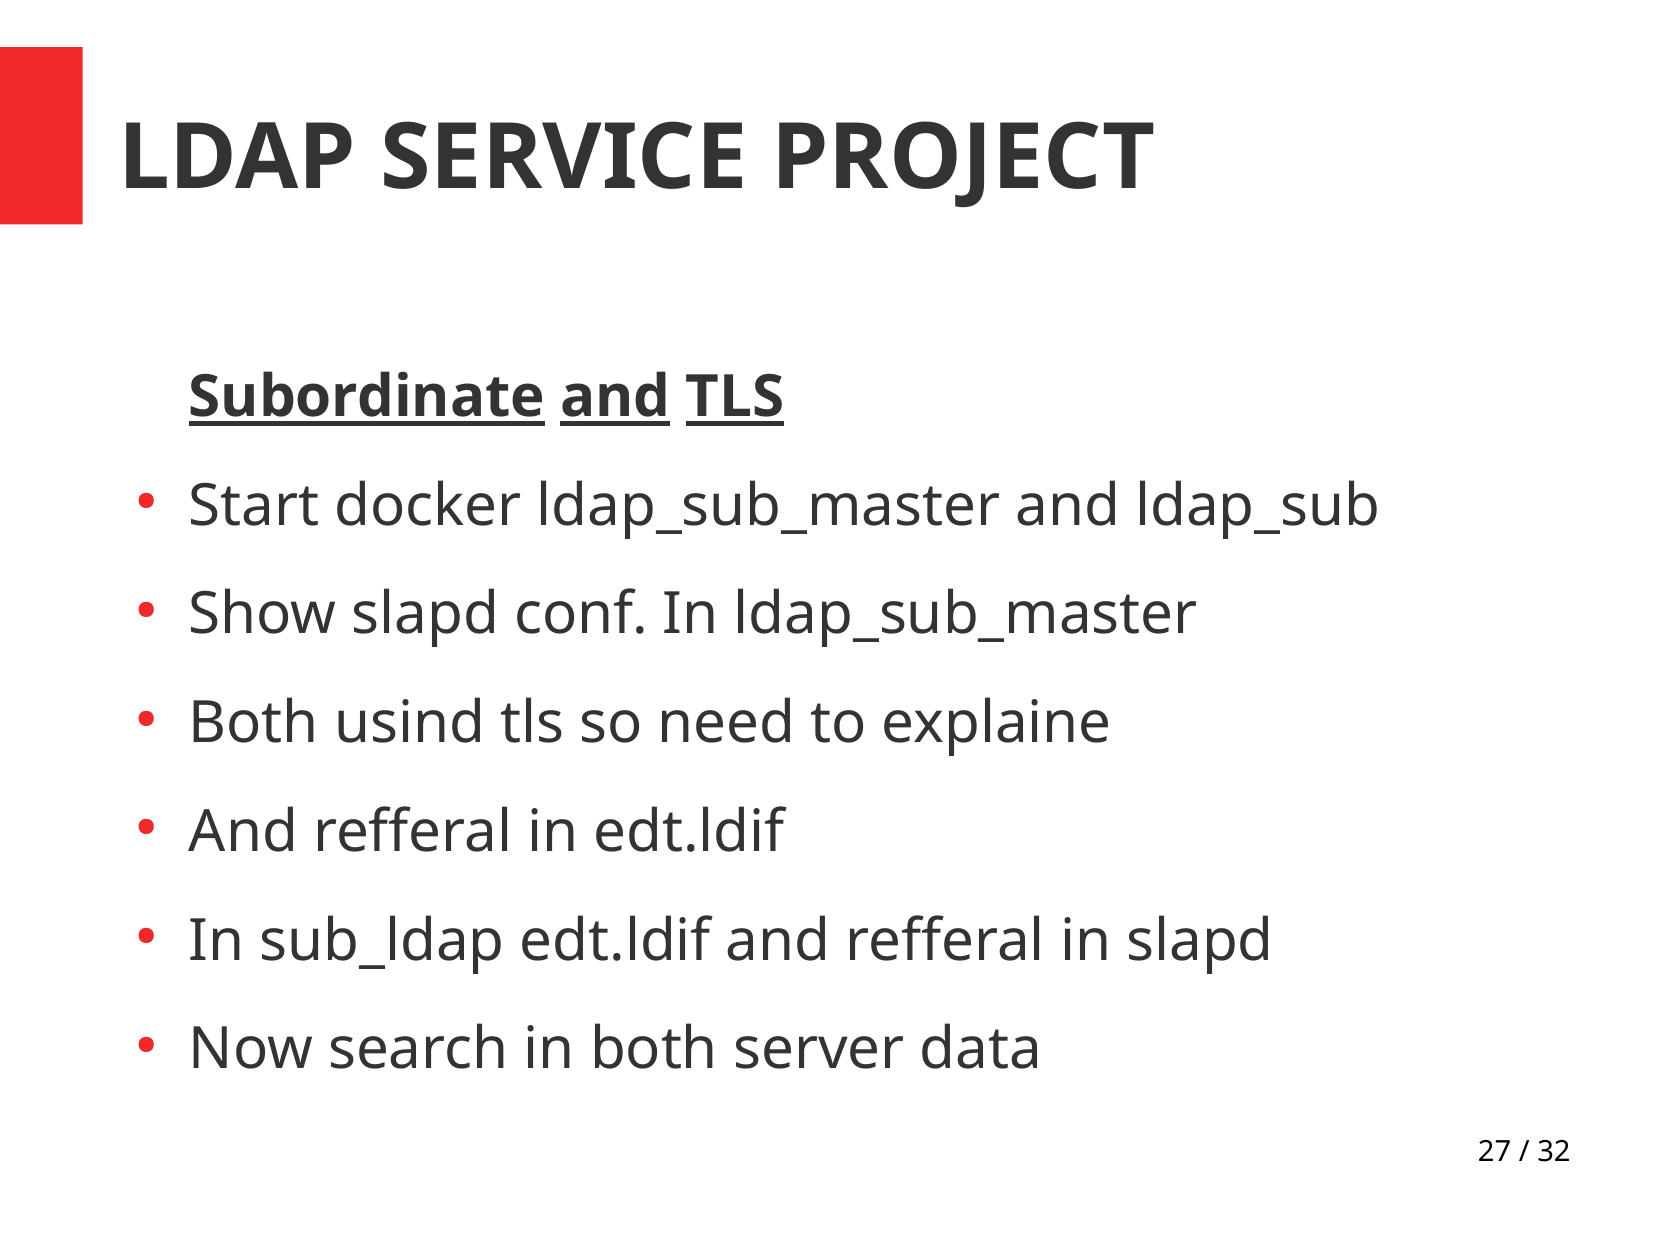

# LDAP SERVICE PROJECT
Subordinate and TLS
Start docker ldap_sub_master and ldap_sub
Show slapd conf. In ldap_sub_master
Both usind tls so need to explaine
And refferal in edt.ldif
In sub_ldap edt.ldif and refferal in slapd
Now search in both server data
27